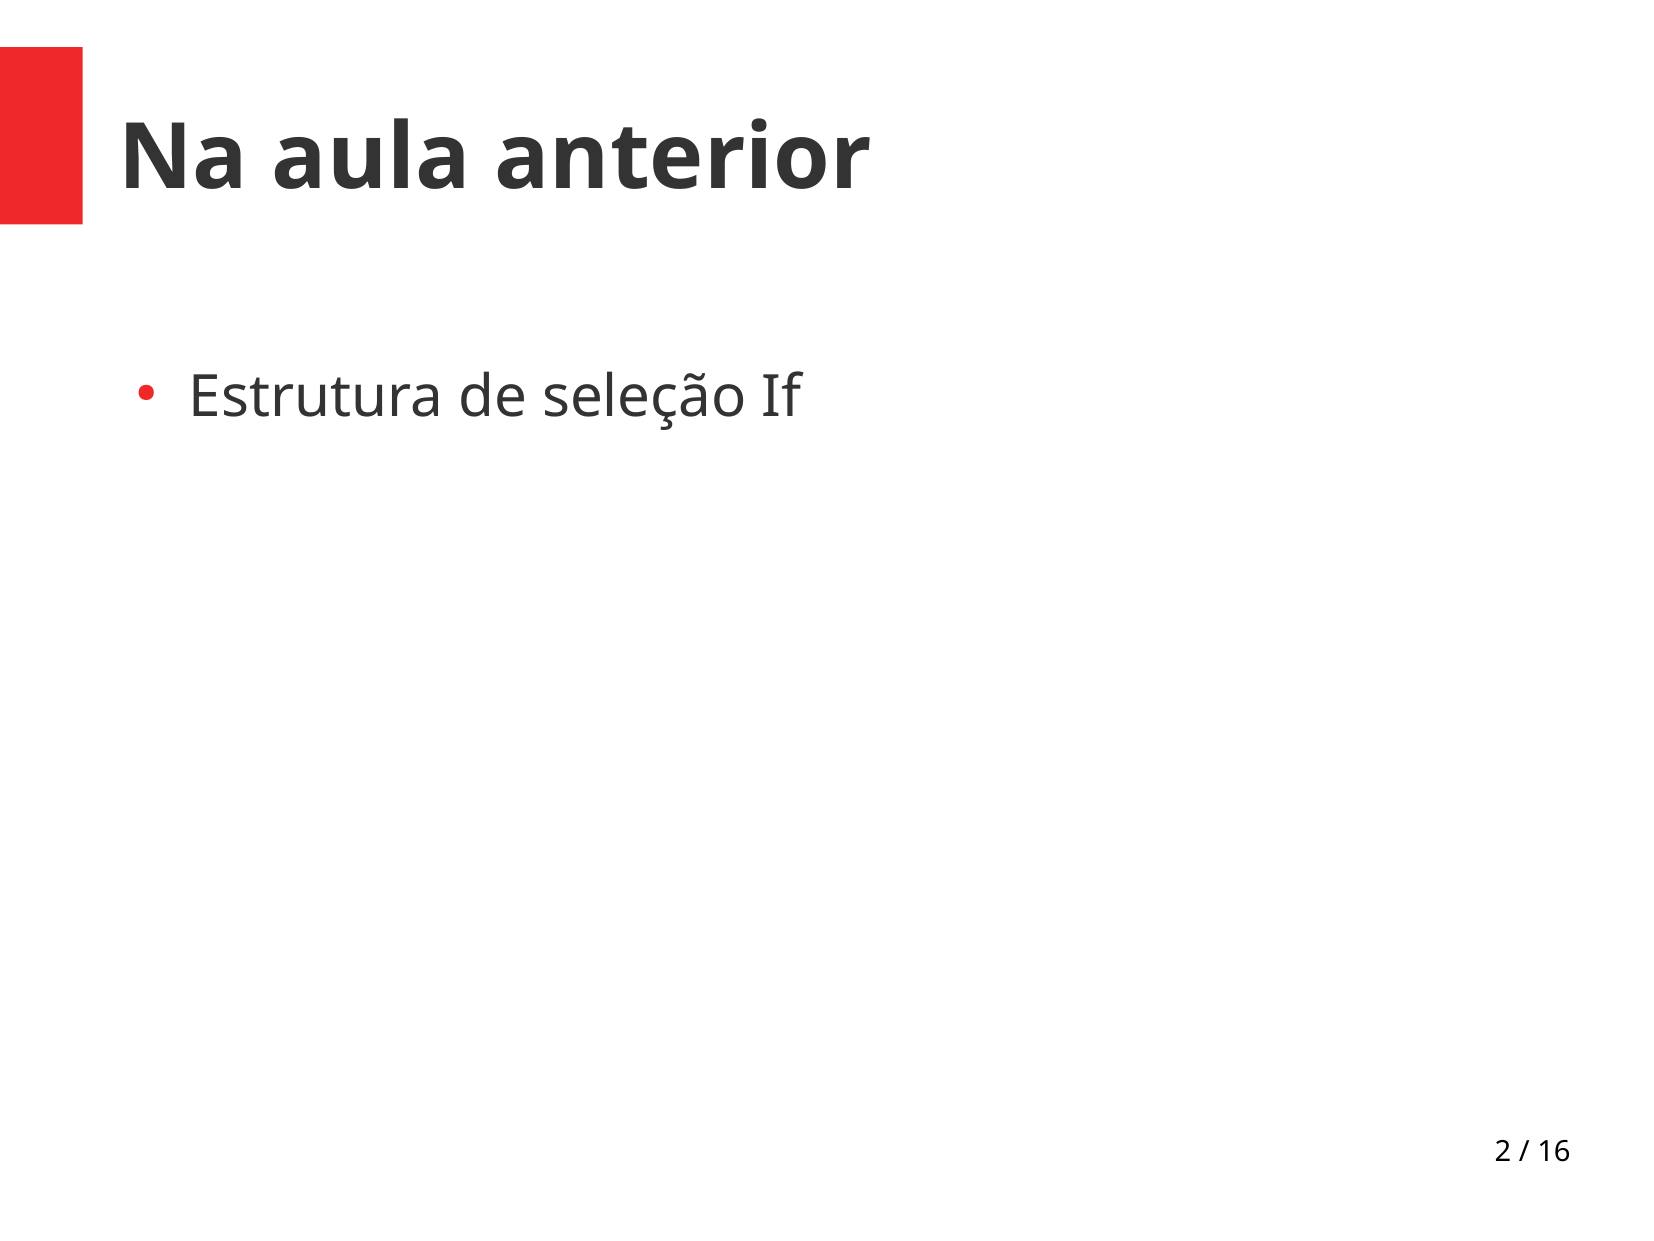

# Na aula anterior
Estrutura de seleção If
2